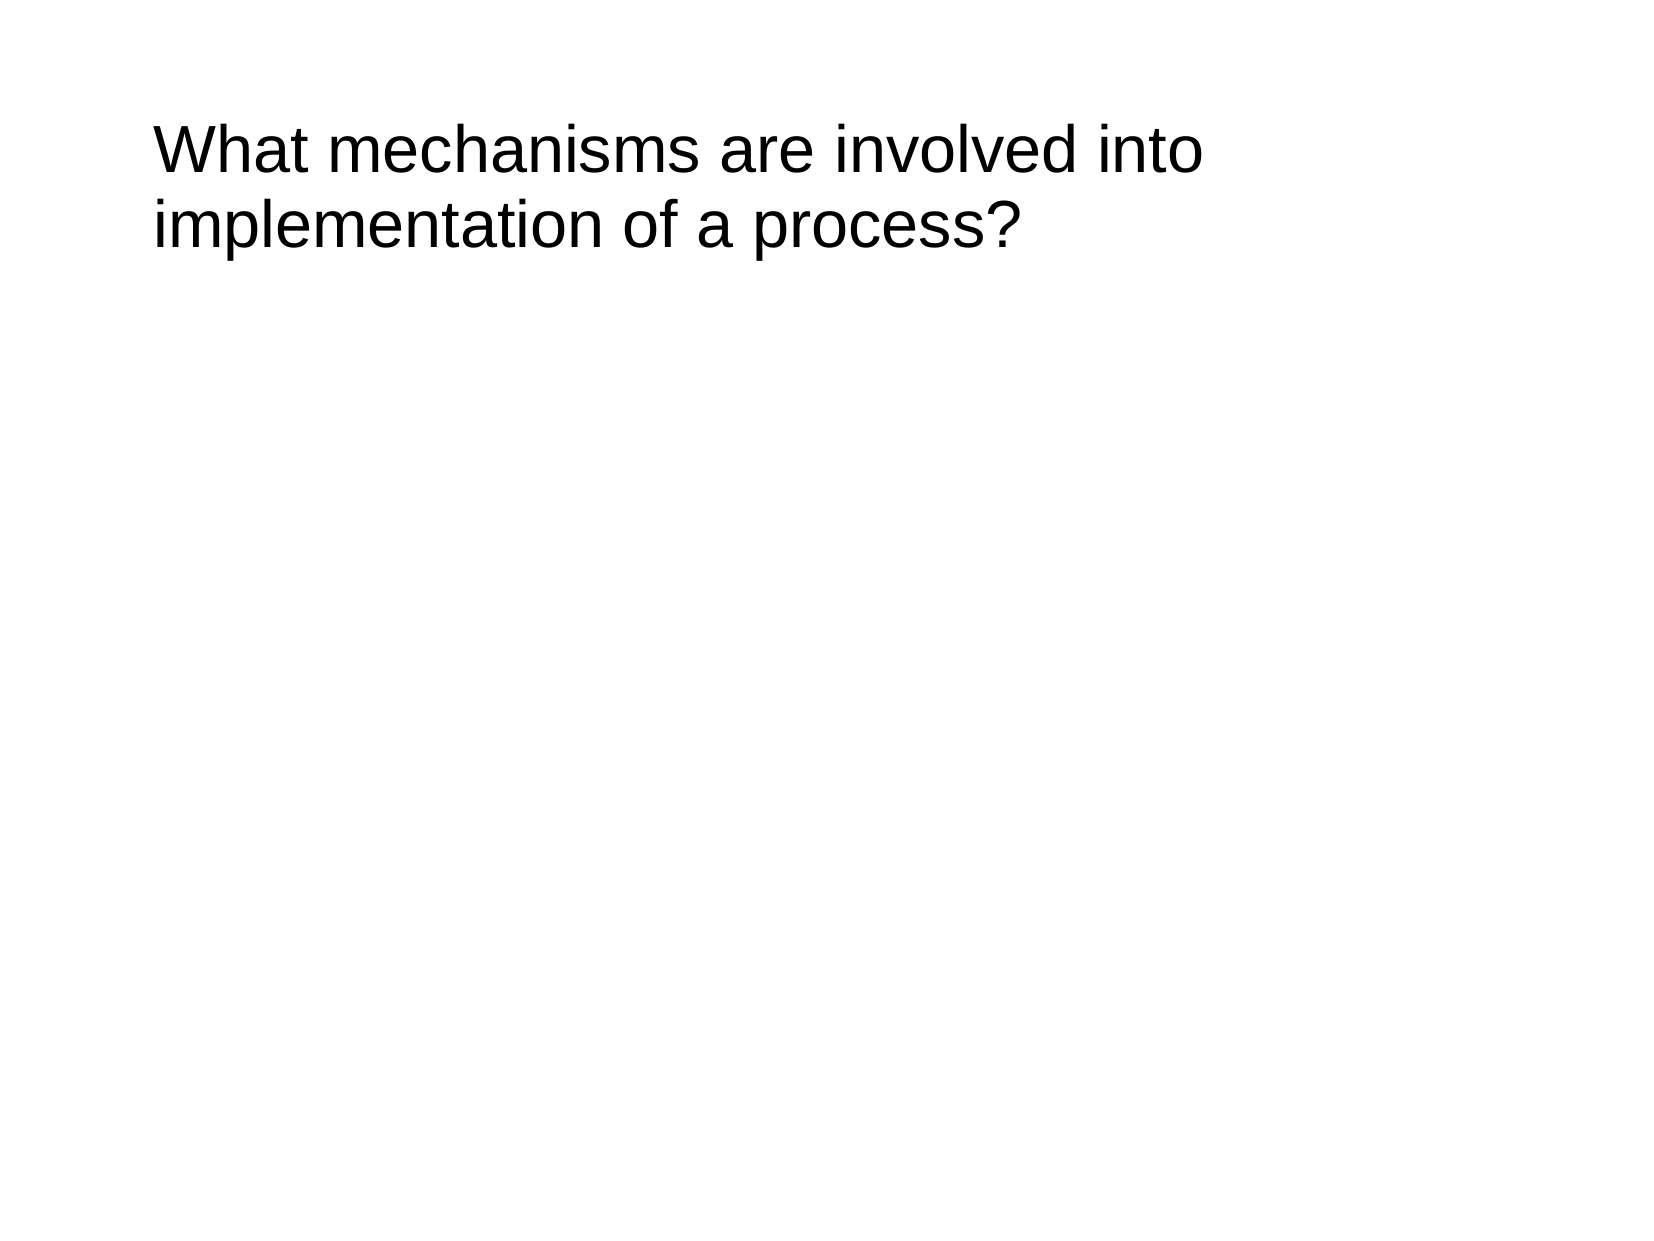

# What mechanisms are involved into implementation of a process?